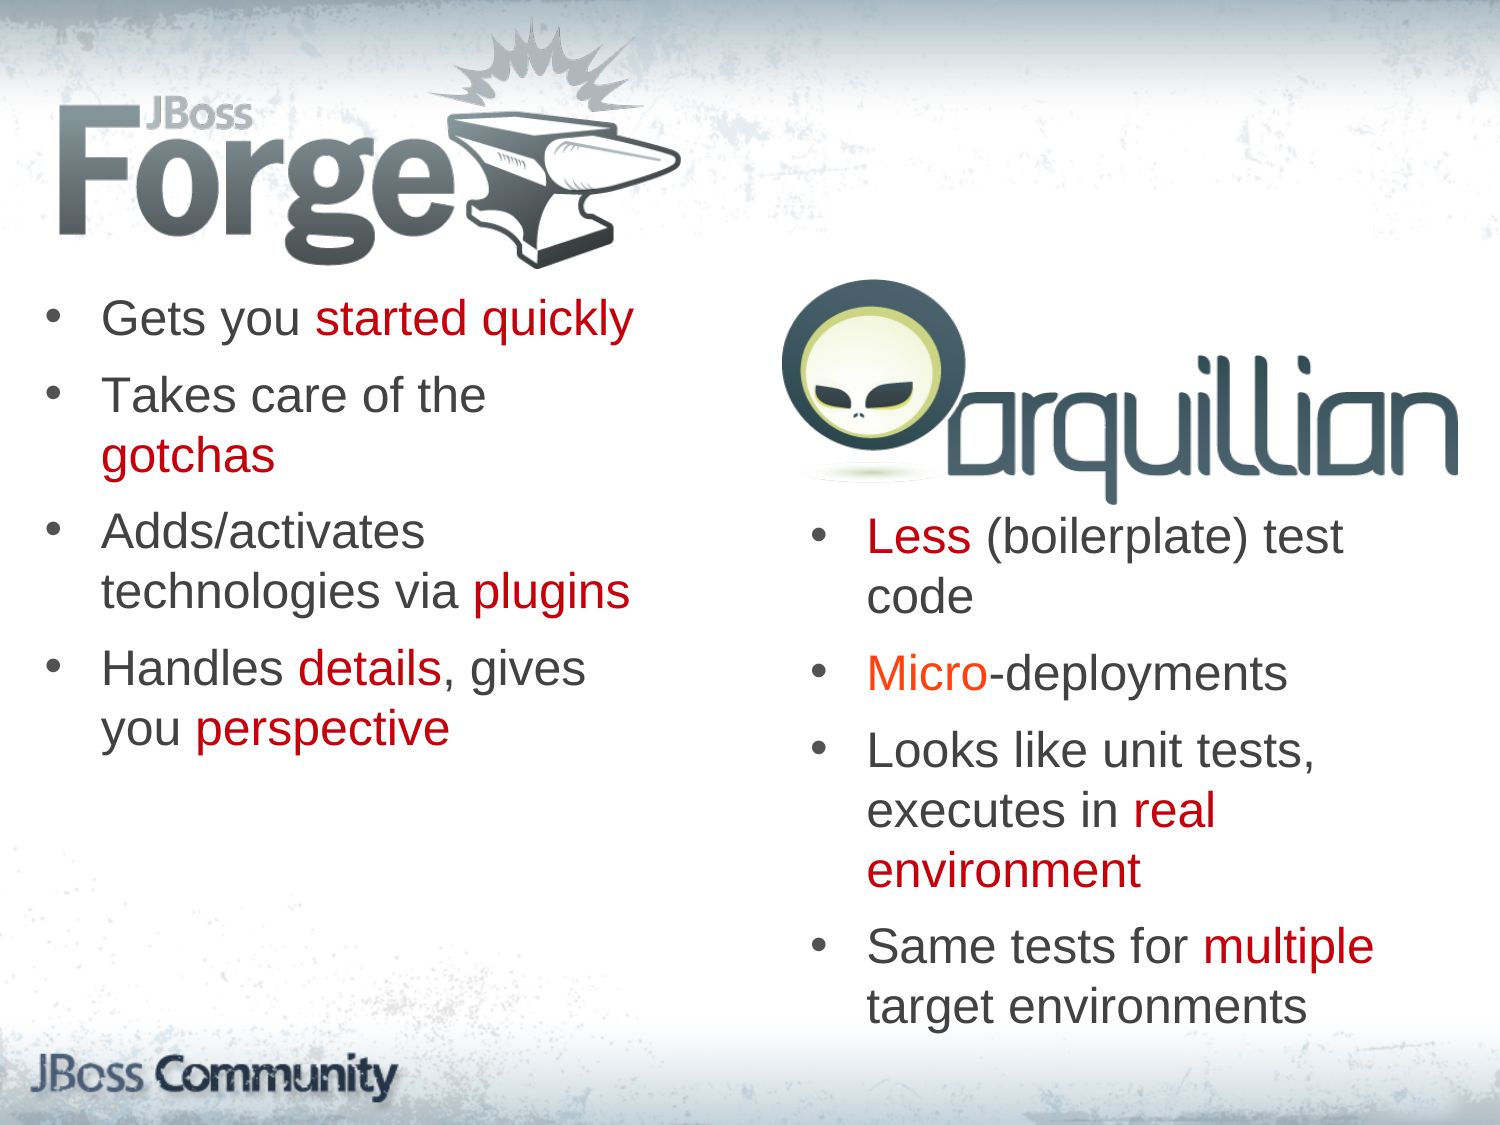

# Gets you started quickly
Takes care of the gotchas
Adds/activates technologies via plugins
Handles details, gives you perspective
Less (boilerplate) test code
Micro-deployments
Looks like unit tests, executes in real environment
Same tests for multiple target environments